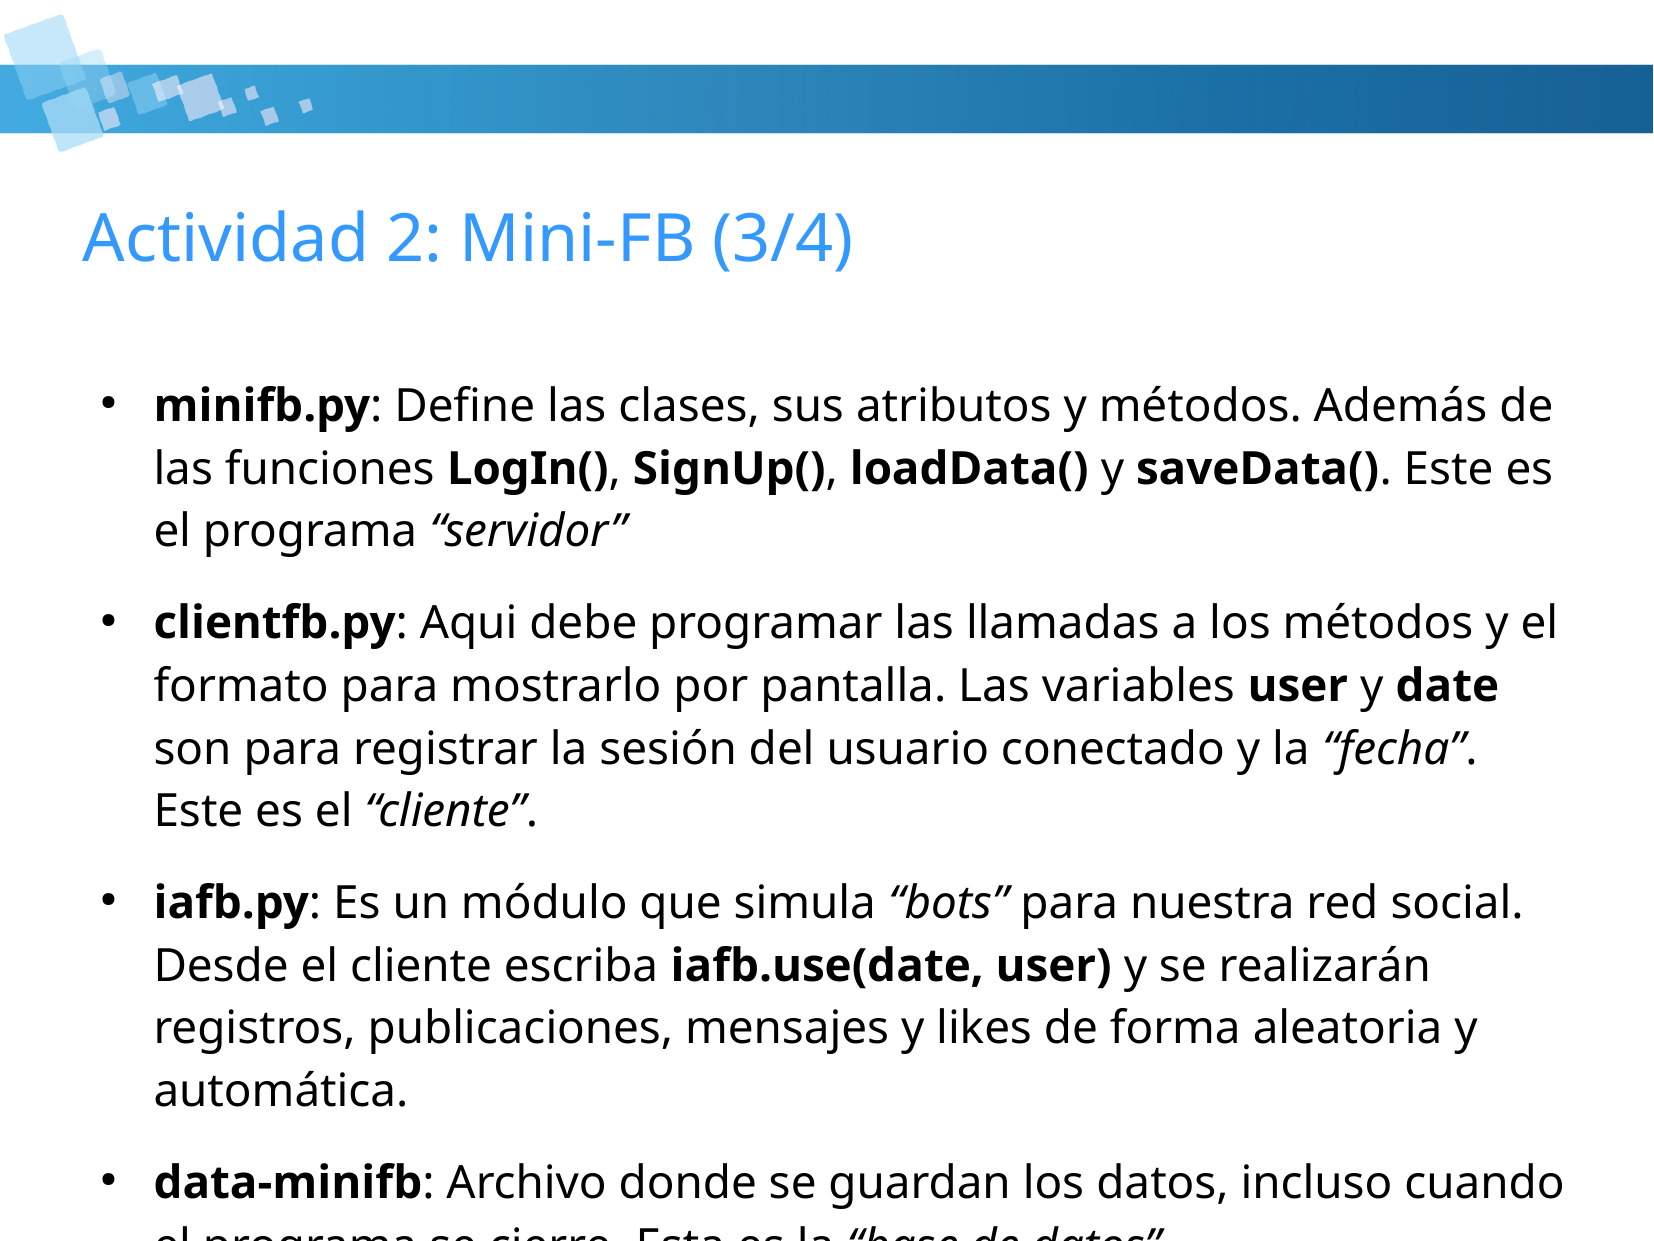

# Actividad 2: Mini-FB (3/4)
minifb.py: Define las clases, sus atributos y métodos. Además de las funciones LogIn(), SignUp(), loadData() y saveData(). Este es el programa “servidor”
clientfb.py: Aqui debe programar las llamadas a los métodos y el formato para mostrarlo por pantalla. Las variables user y date son para registrar la sesión del usuario conectado y la “fecha”. Este es el “cliente”.
iafb.py: Es un módulo que simula “bots” para nuestra red social. Desde el cliente escriba iafb.use(date, user) y se realizarán registros, publicaciones, mensajes y likes de forma aleatoria y automática.
data-minifb: Archivo donde se guardan los datos, incluso cuando el programa se cierre. Esta es la “base de datos”.